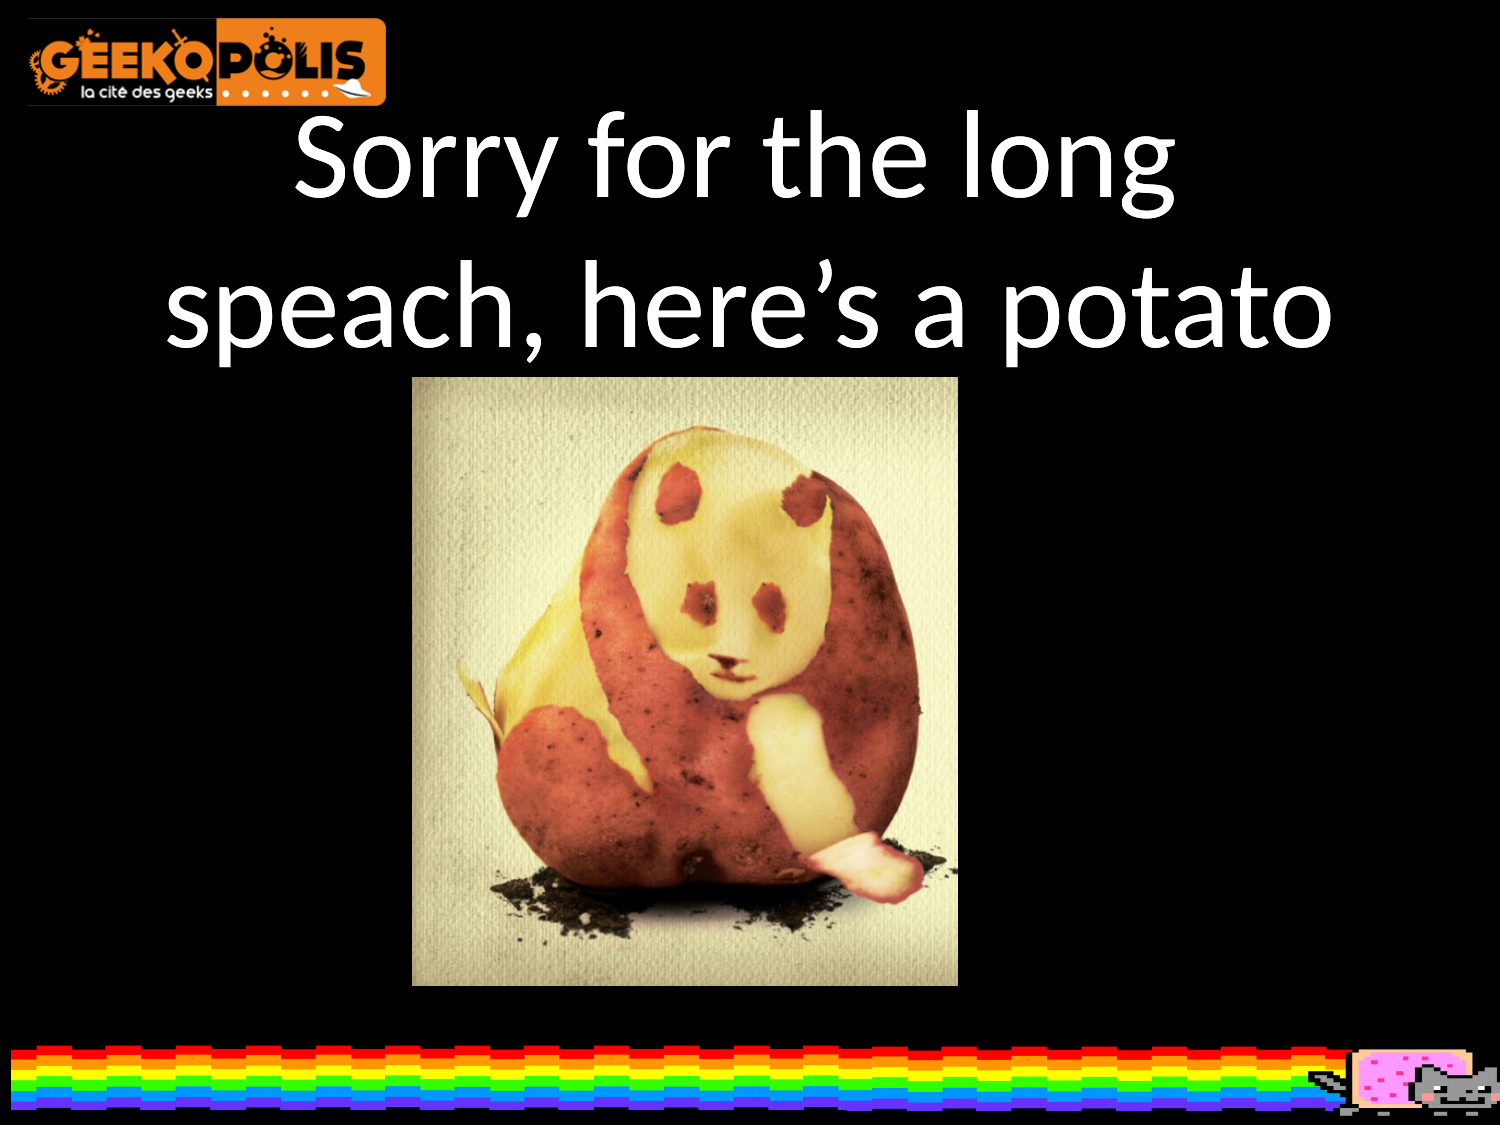

Sorry for the long
speach, here’s a potato
Sorry for the long
speach, here’s a potato